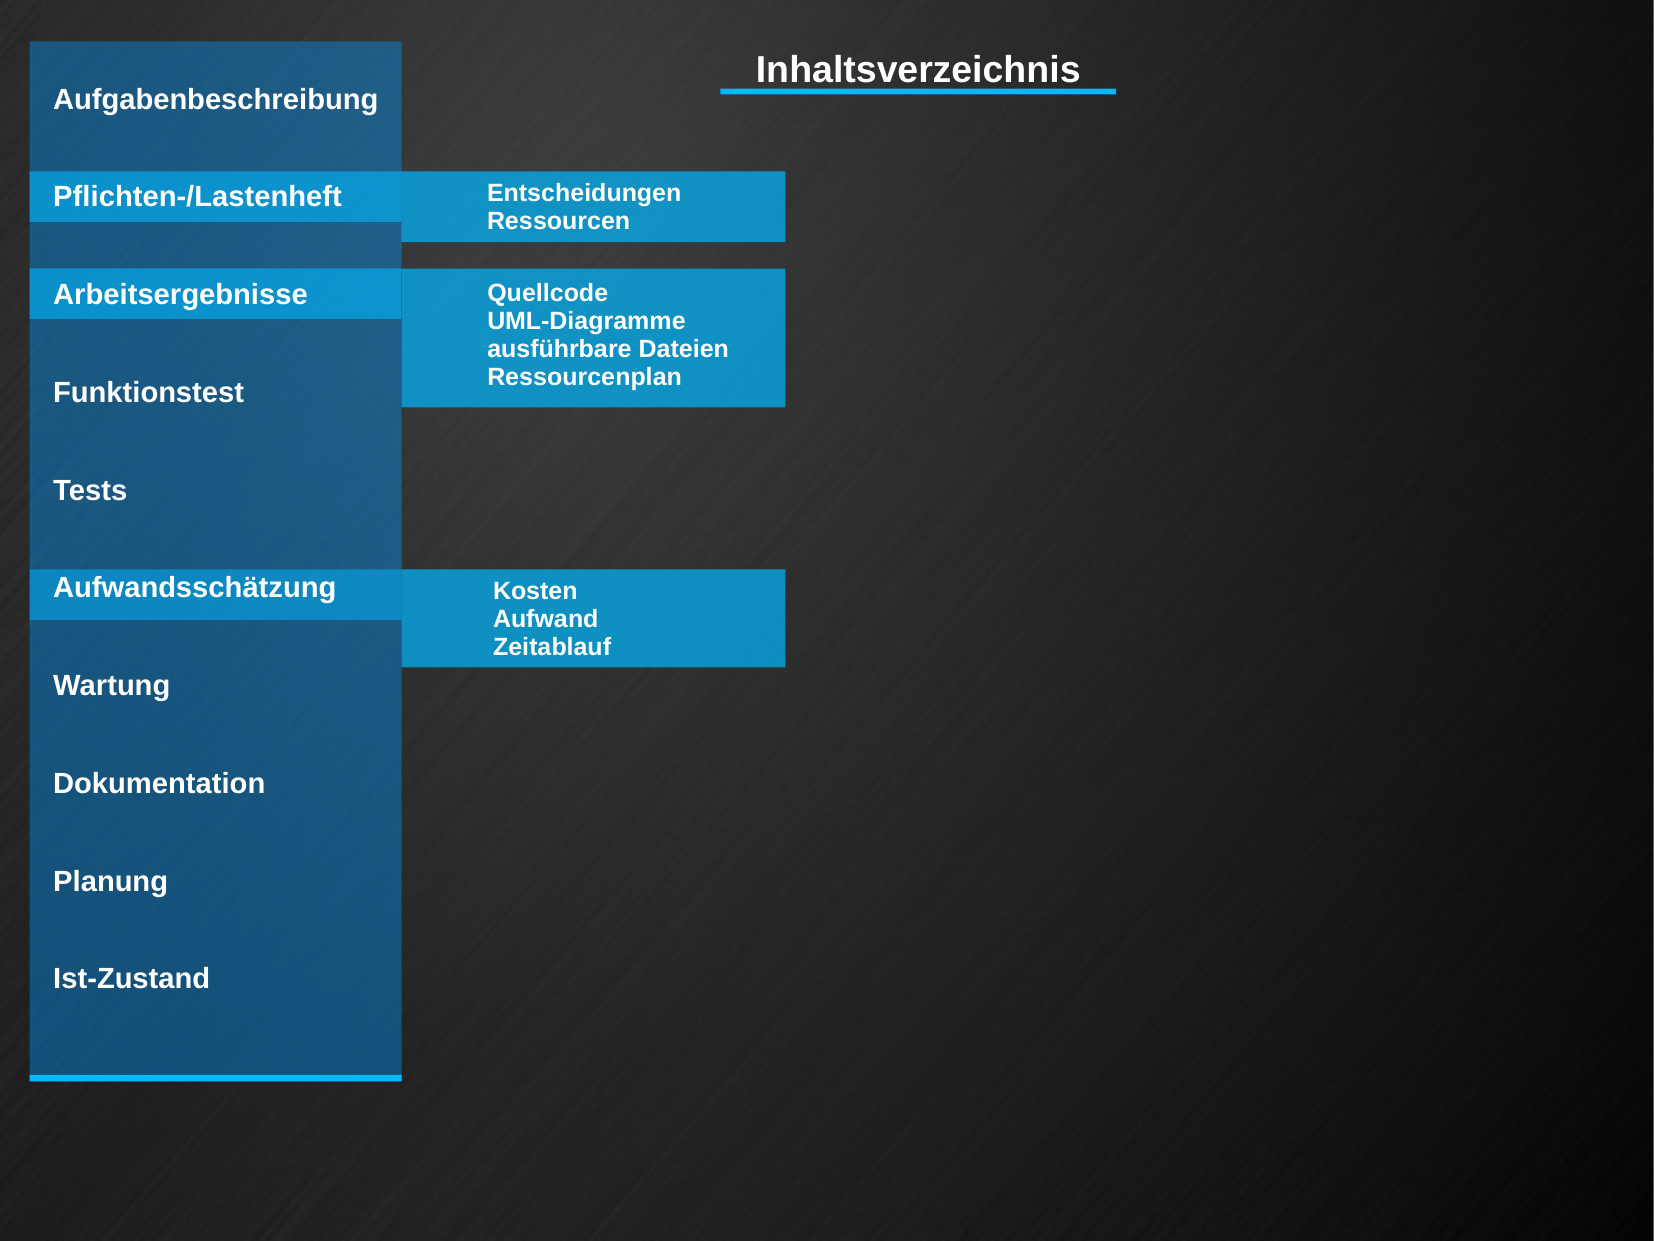

Inhaltsverzeichnis
Aufgabenbeschreibung
Pflichten-/Lastenheft
Arbeitsergebnisse
Funktionstest
Tests
Aufwandsschätzung
Wartung
Dokumentation
Planung
Ist-Zustand
#
Entscheidungen
Ressourcen
Quellcode
UML-Diagramme
ausführbare Dateien
Ressourcenplan
Kosten
Aufwand
Zeitablauf